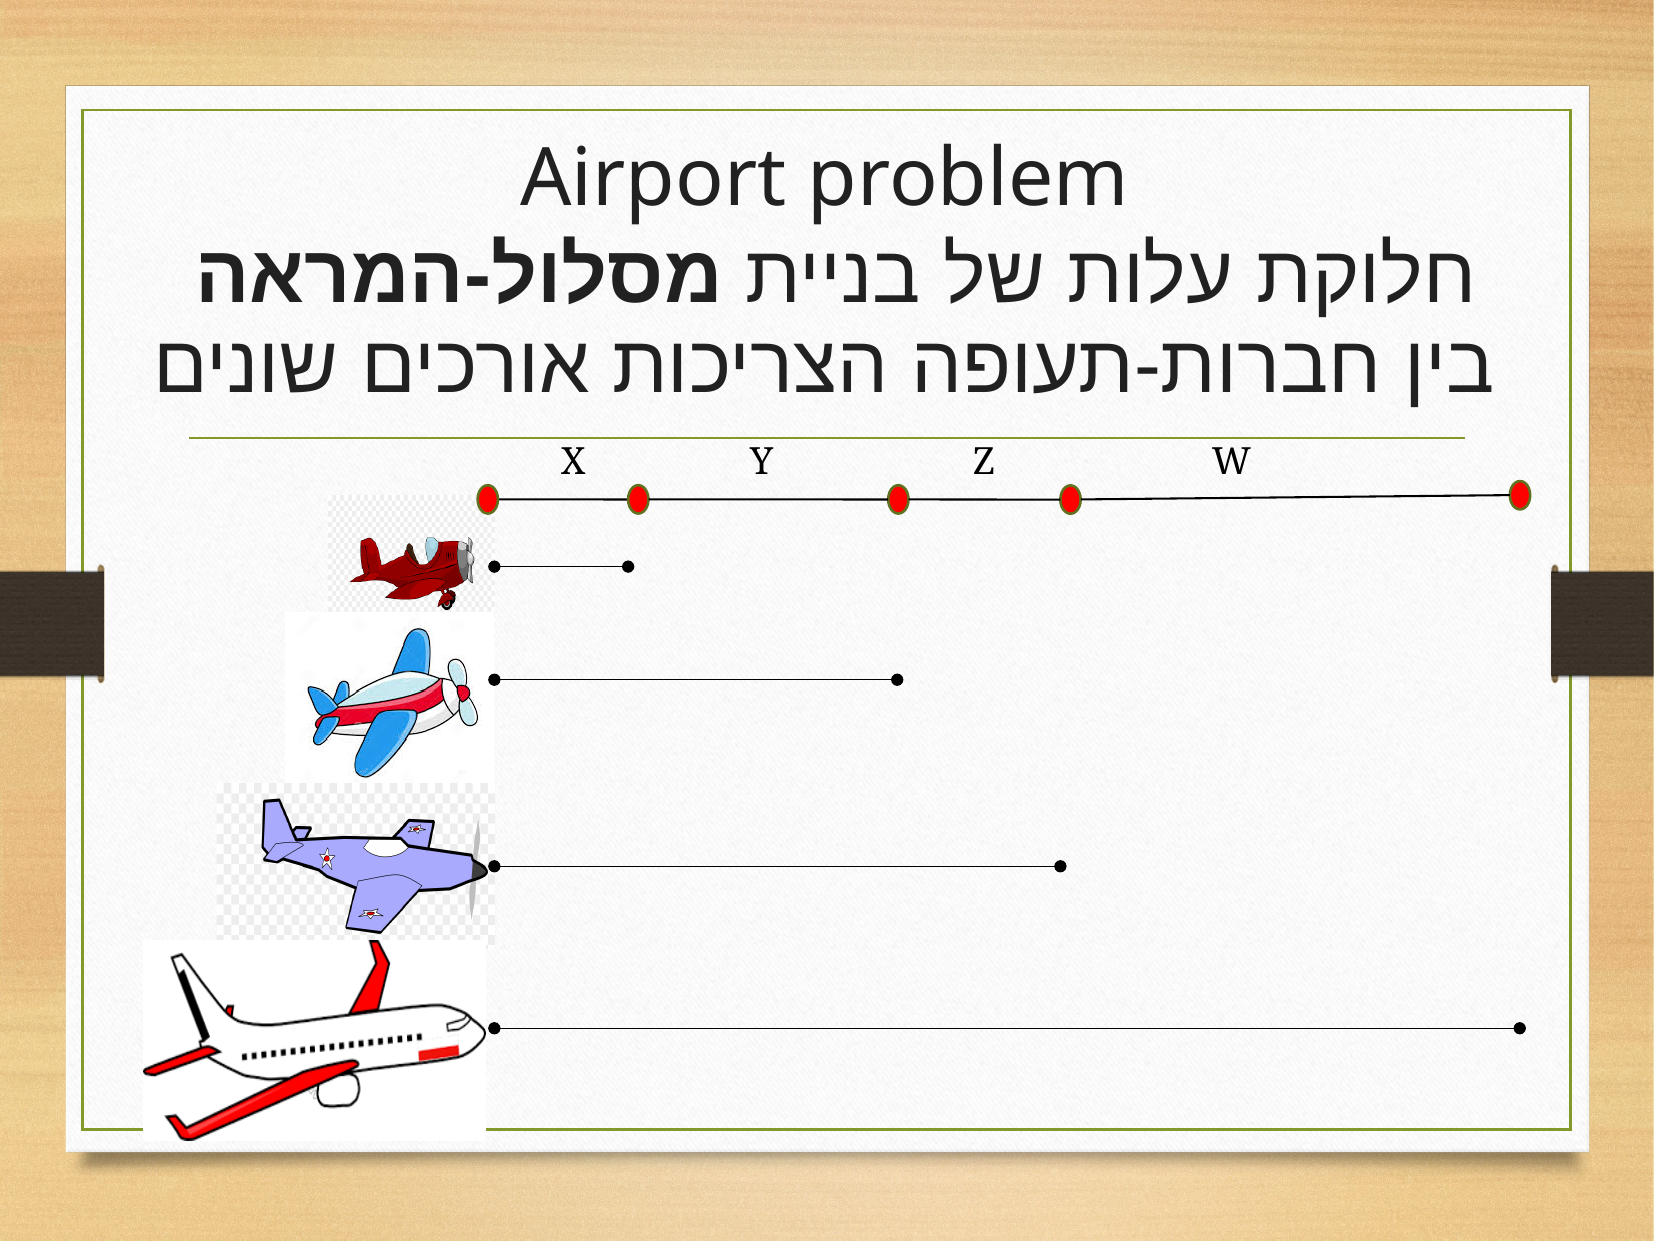

# Airport problem חלוקת עלות של בניית מסלול-המראה בין חברות-תעופה הצריכות אורכים שונים
X
Y
Z
W